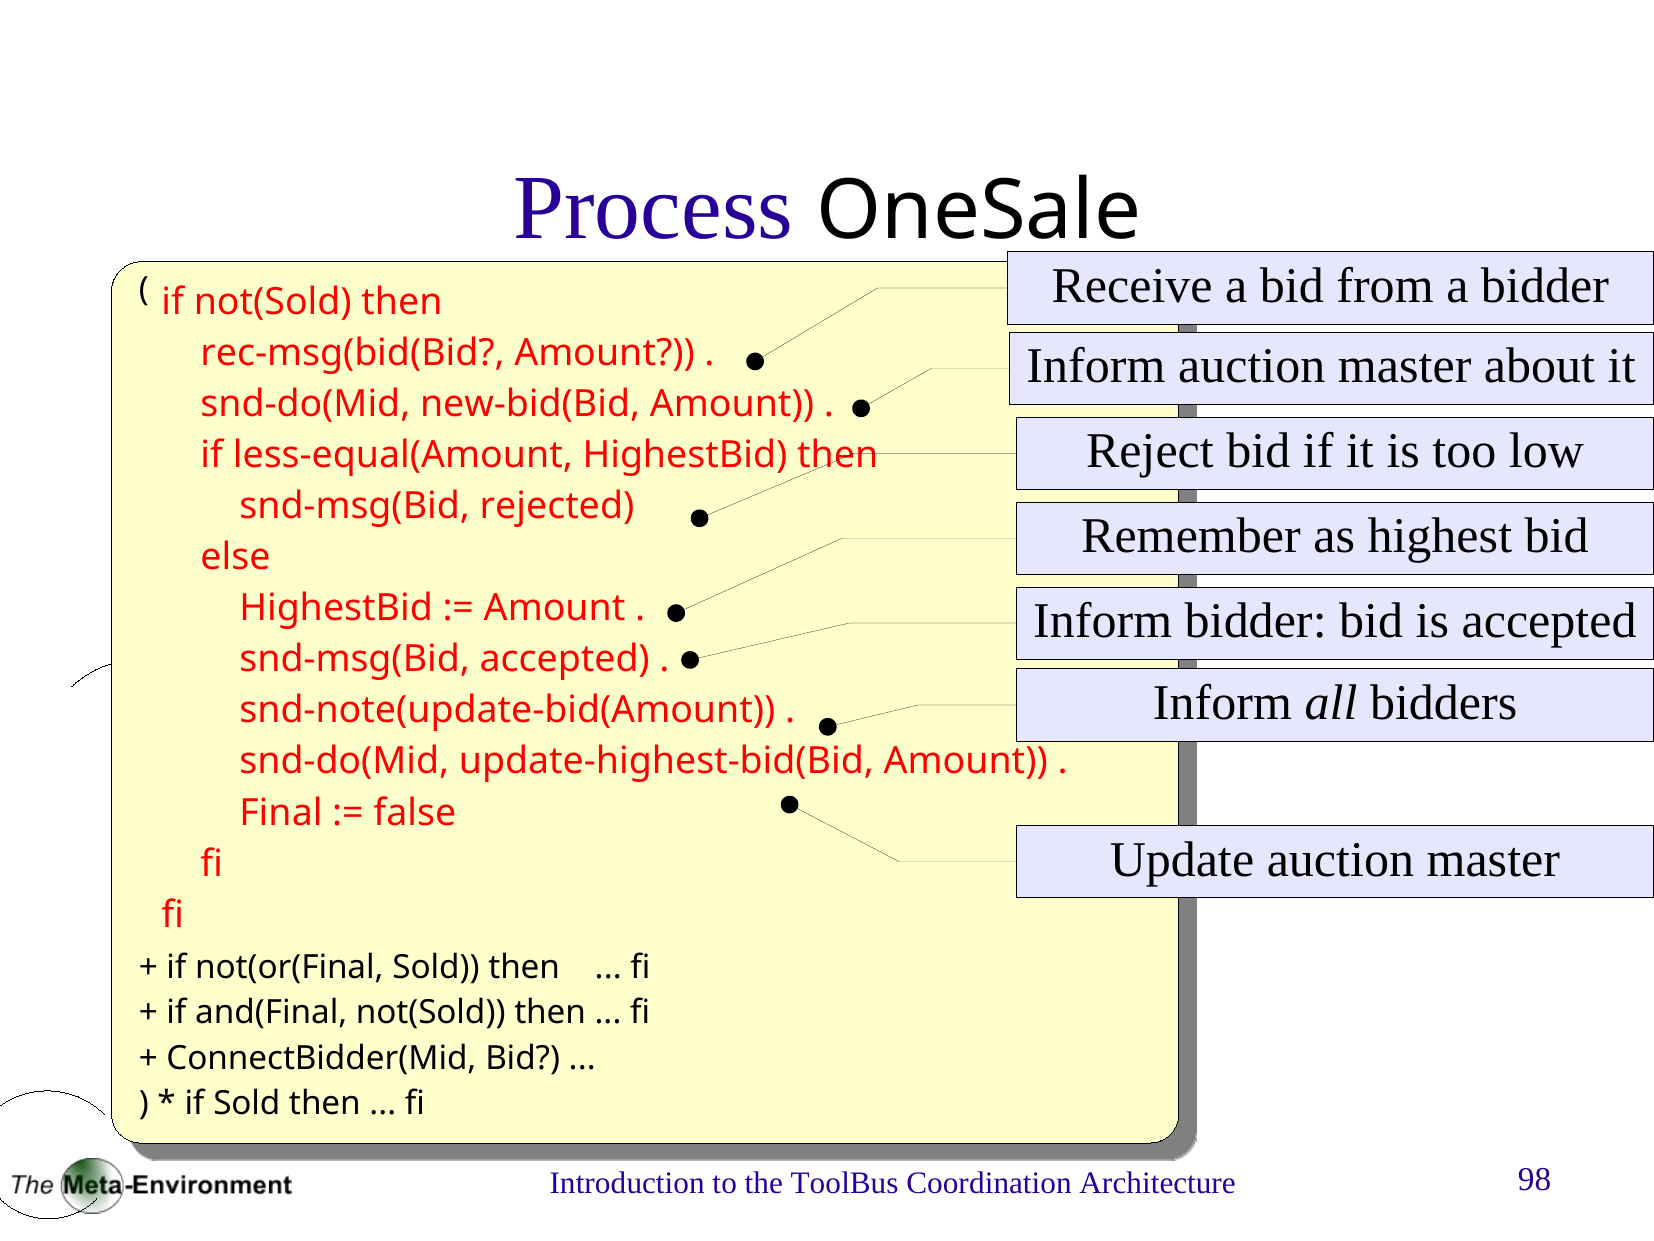

# Process OneSale
(
+ if not(or(Final, Sold)) then ... fi
+ if and(Final, not(Sold)) then ... fi
+ ConnectBidder(Mid, Bid?) ...
) * if Sold then ... fi
if not(Sold) then
 rec-msg(bid(Bid?, Amount?)) .
 snd-do(Mid, new-bid(Bid, Amount)) .
 if less-equal(Amount, HighestBid) then
 snd-msg(Bid, rejected)
 else
 HighestBid := Amount .
 snd-msg(Bid, accepted) .
 snd-note(update-bid(Amount)) .
 snd-do(Mid, update-highest-bid(Bid, Amount)) .
 Final := false
 fi
fi